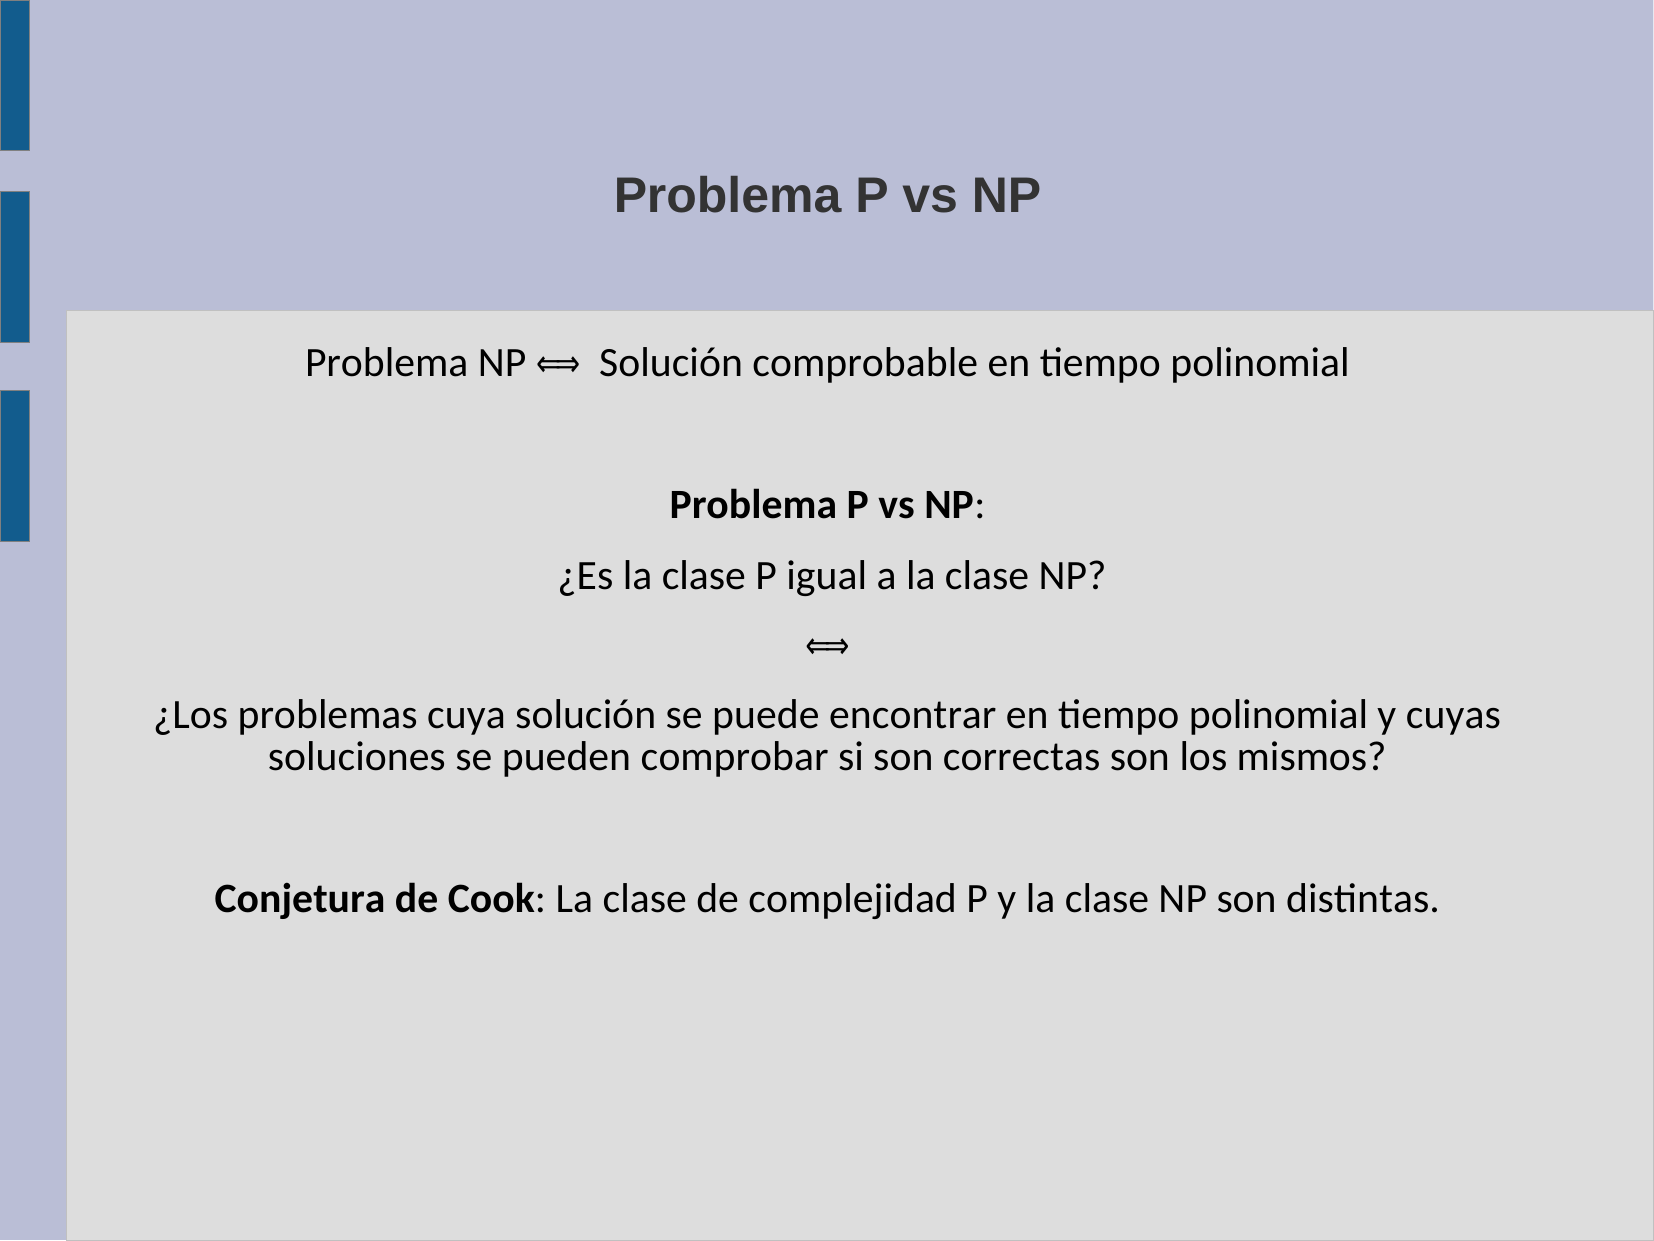

# Problema P vs NP
Problema NP ⇐⇒ Solución comprobable en tiempo polinomial
Problema P vs NP:
 ¿Es la clase P igual a la clase NP?
⇐⇒
¿Los problemas cuya solución se puede encontrar en tiempo polinomial y cuyas soluciones se pueden comprobar si son correctas son los mismos?
Conjetura de Cook: La clase de complejidad P y la clase NP son distintas.